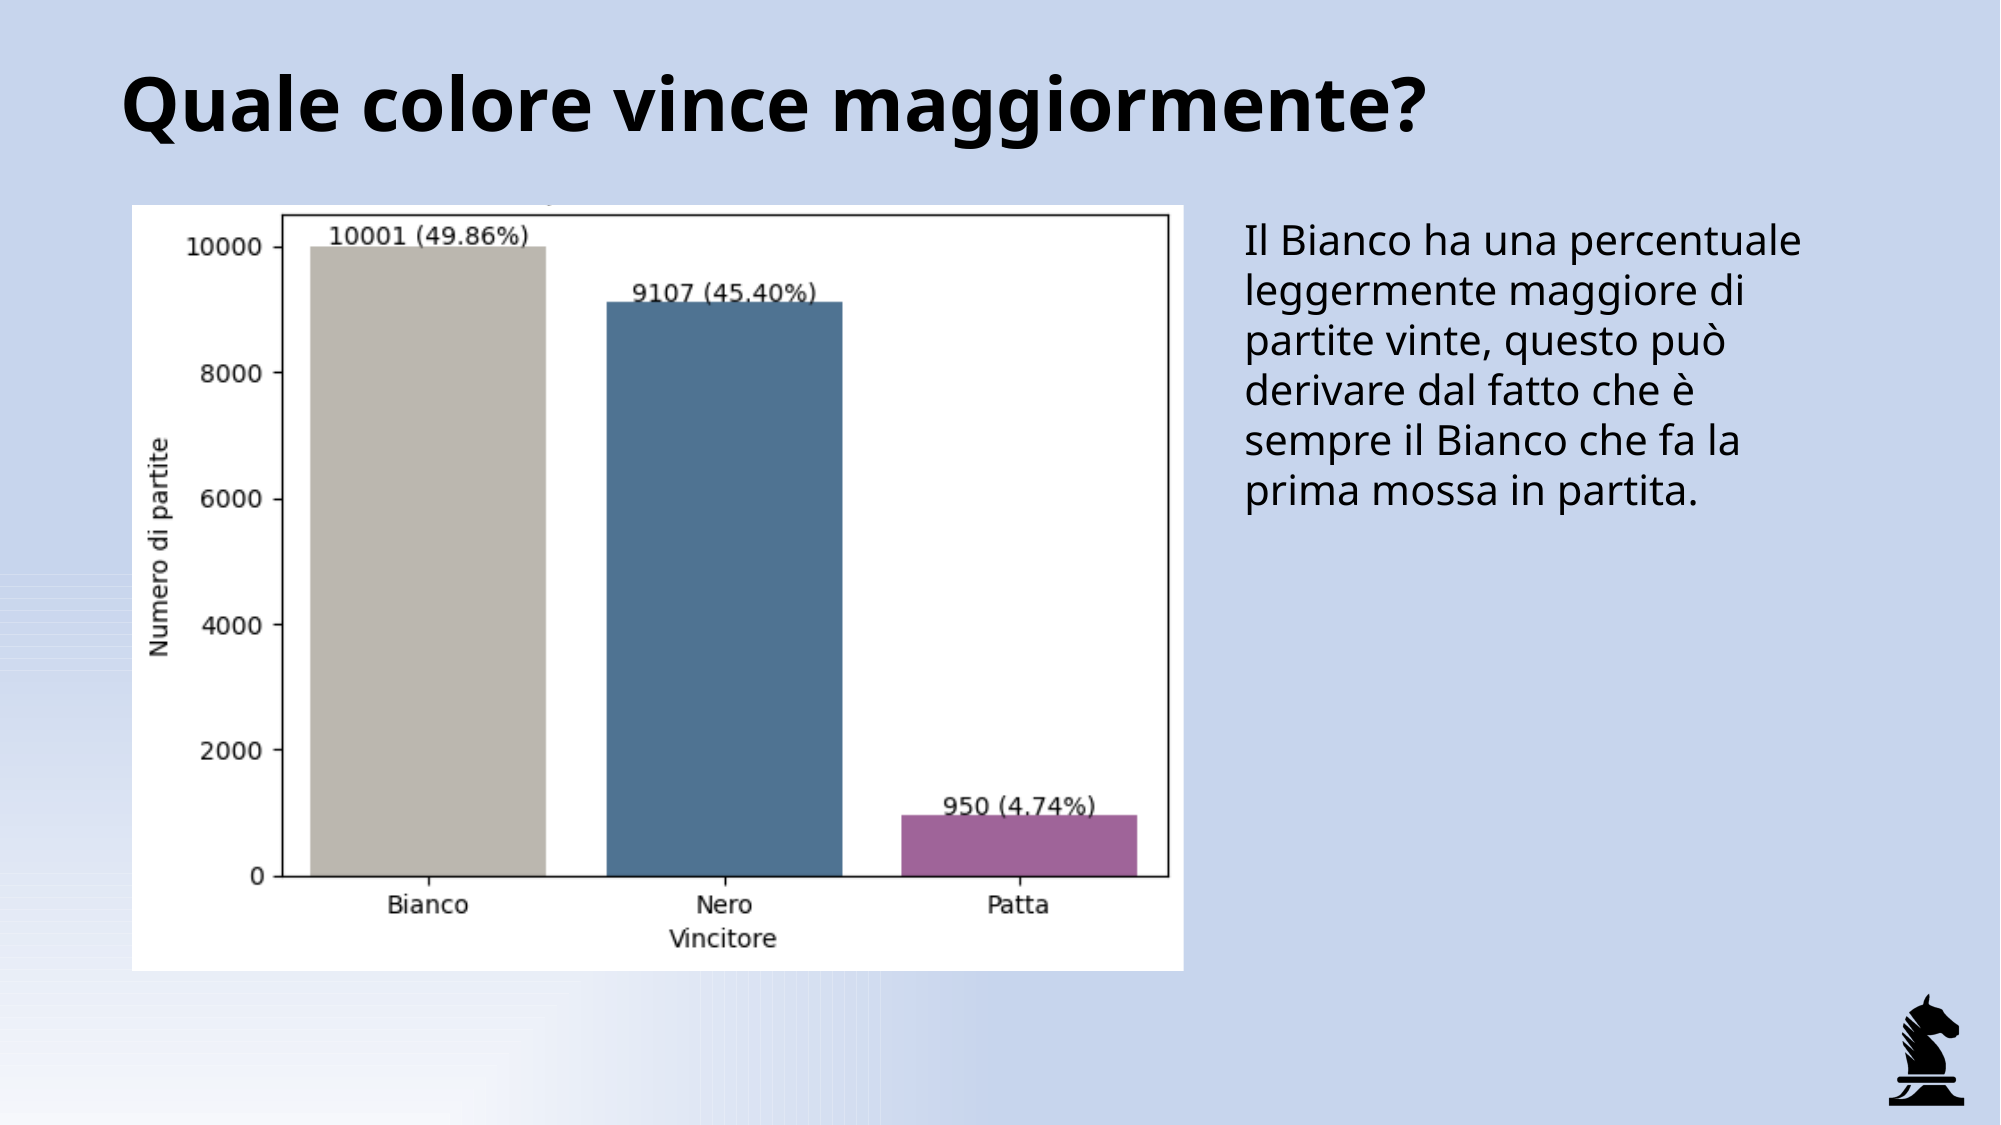

Quale colore vince maggiormente?
Il Bianco ha una percentuale leggermente maggiore di partite vinte, questo può derivare dal fatto che è sempre il Bianco che fa la prima mossa in partita.